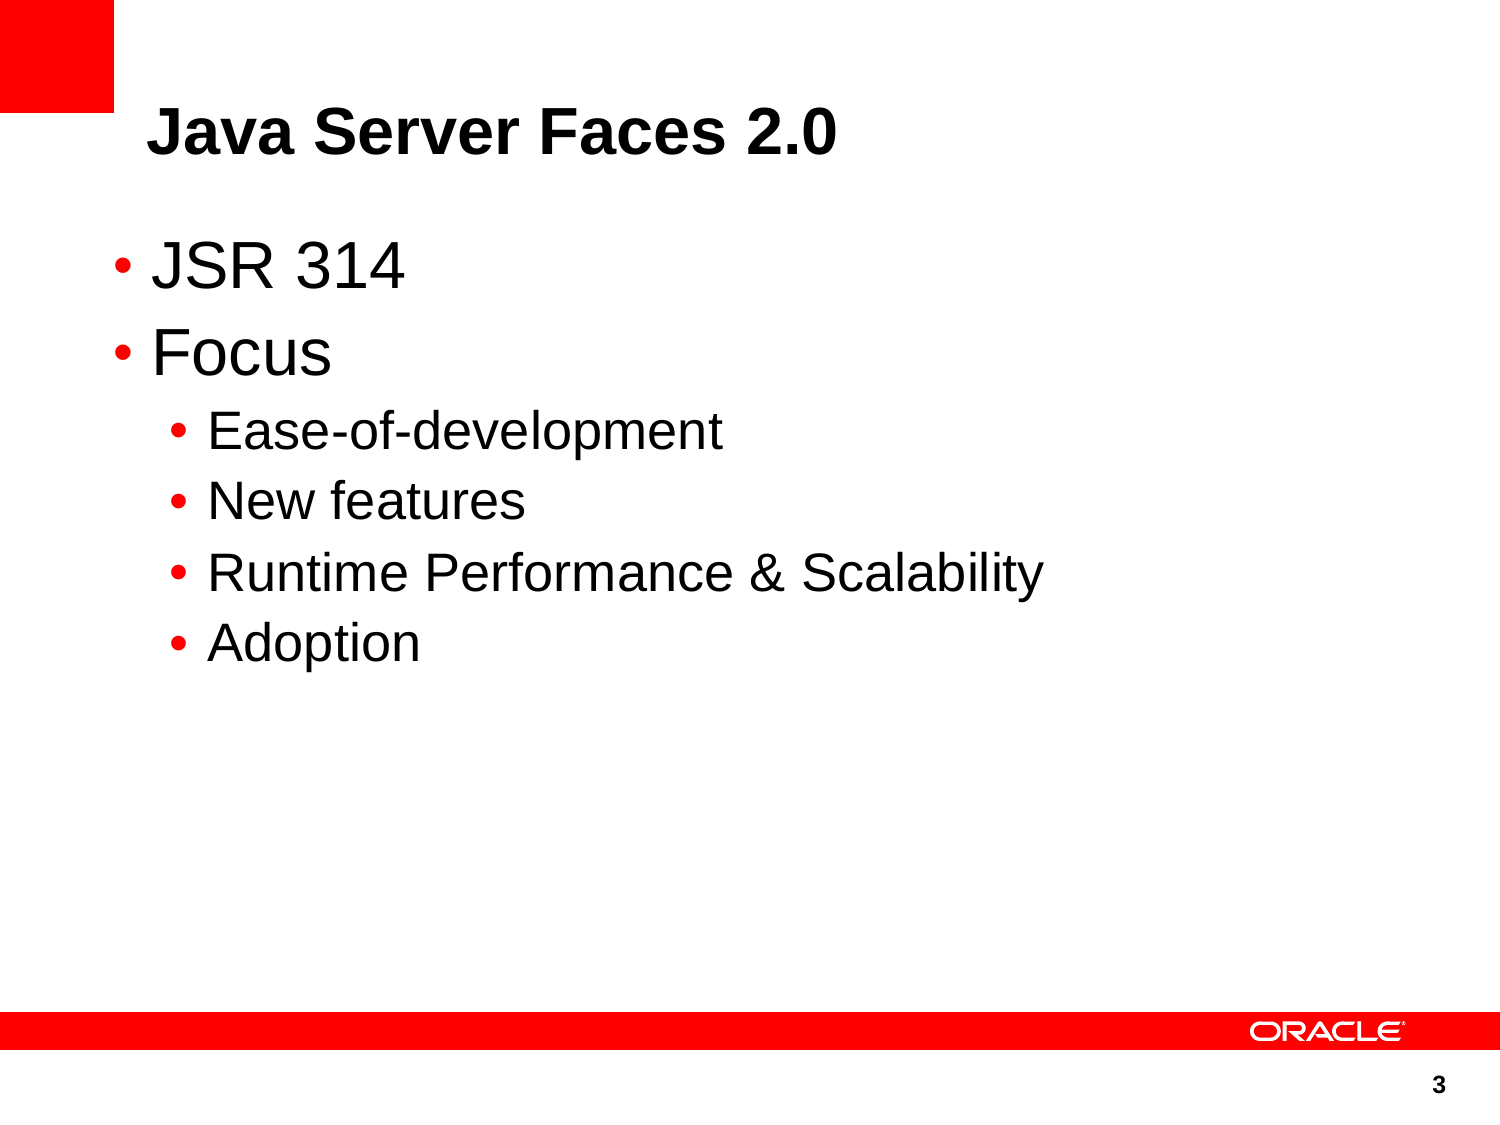

# Java Server Faces 2.0
JSR 314
Focus
Ease-of-development
New features
Runtime Performance & Scalability
Adoption